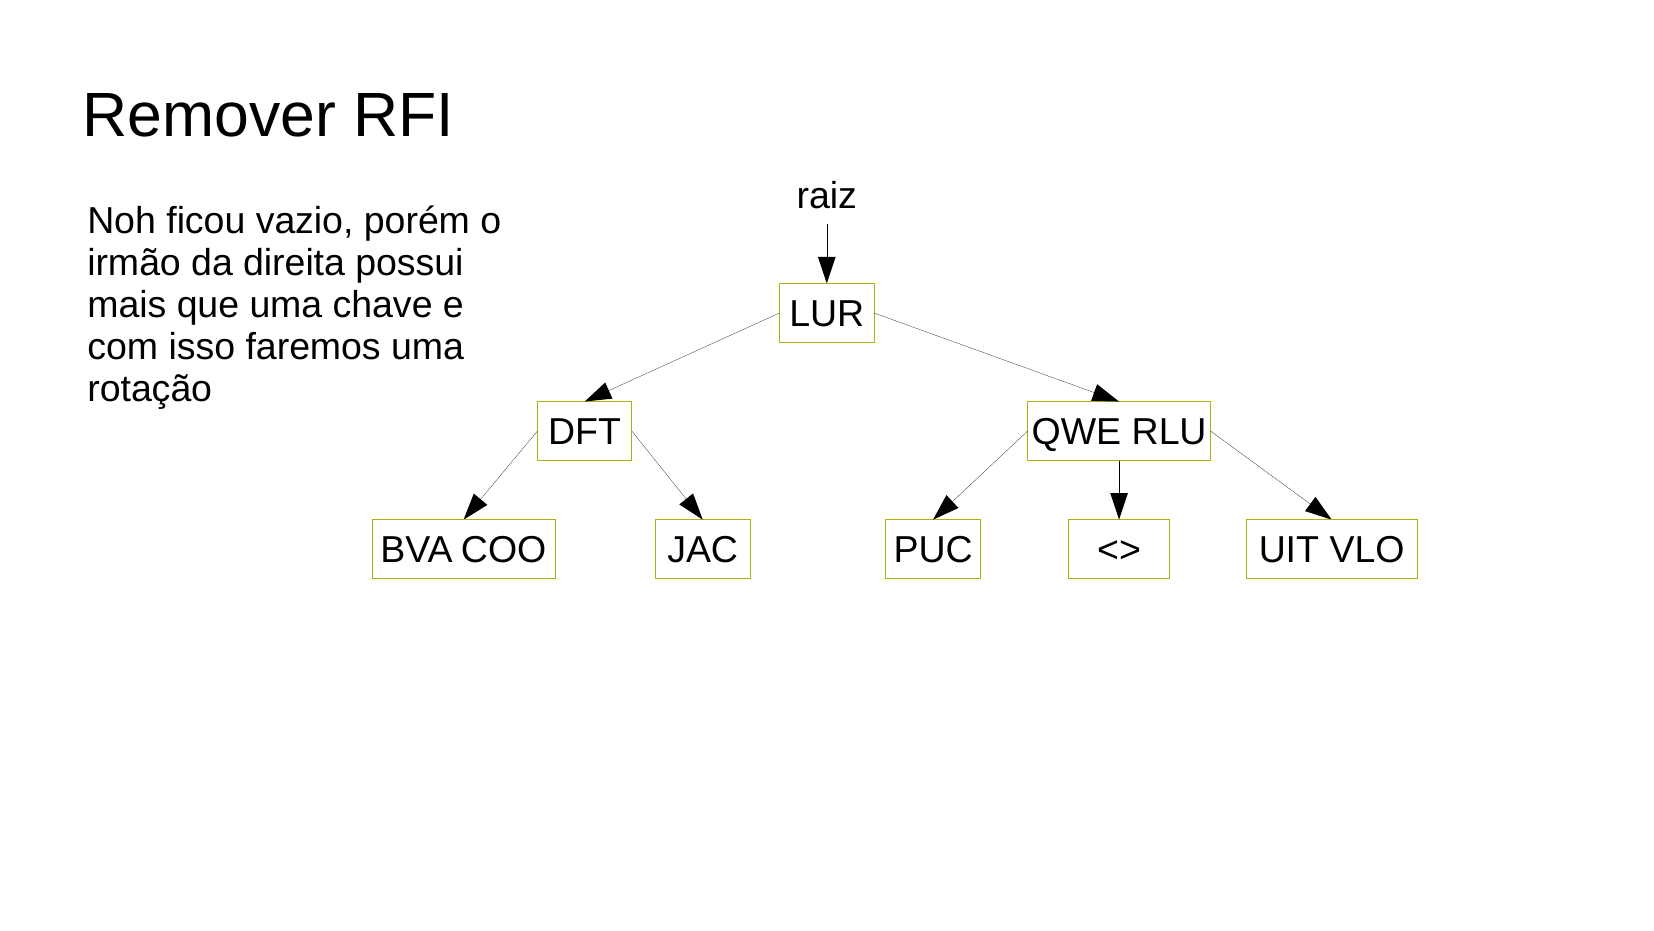

# Remover RFI
raiz
Noh ficou vazio, porém o
irmão da direita possui
mais que uma chave e
com isso faremos uma
rotação
LUR
DFT
QWE RLU
BVA COO
JAC
PUC
QWE
<>
UIT VLO